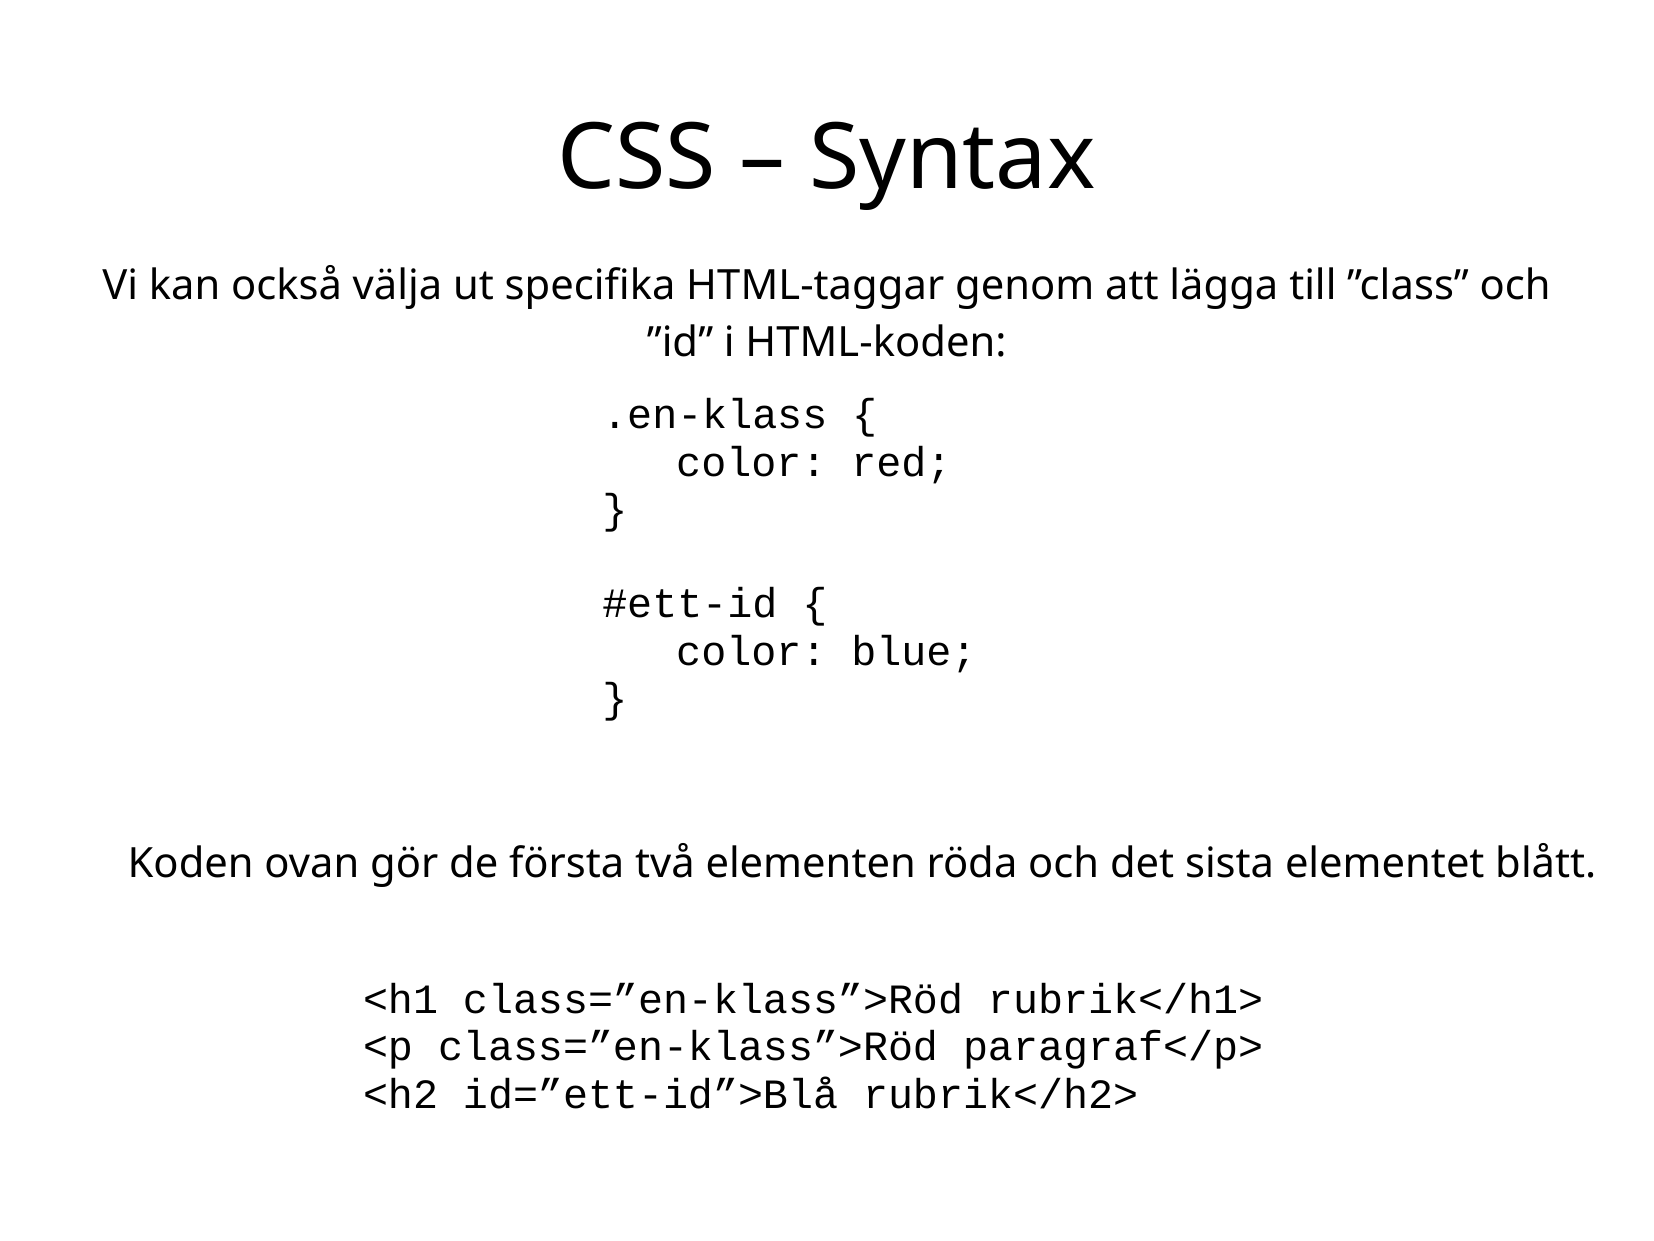

# CSS – Syntax
Vi kan också välja ut specifika HTML-taggar genom att lägga till ”class” och ”id” i HTML-koden:
.en-klass {
	color: red;
}
#ett-id {
	color: blue;
}
Koden ovan gör de första två elementen röda och det sista elementet blått.
<h1 class=”en-klass”>Röd rubrik</h1>
<p class=”en-klass”>Röd paragraf</p>
<h2 id=”ett-id”>Blå rubrik</h2>